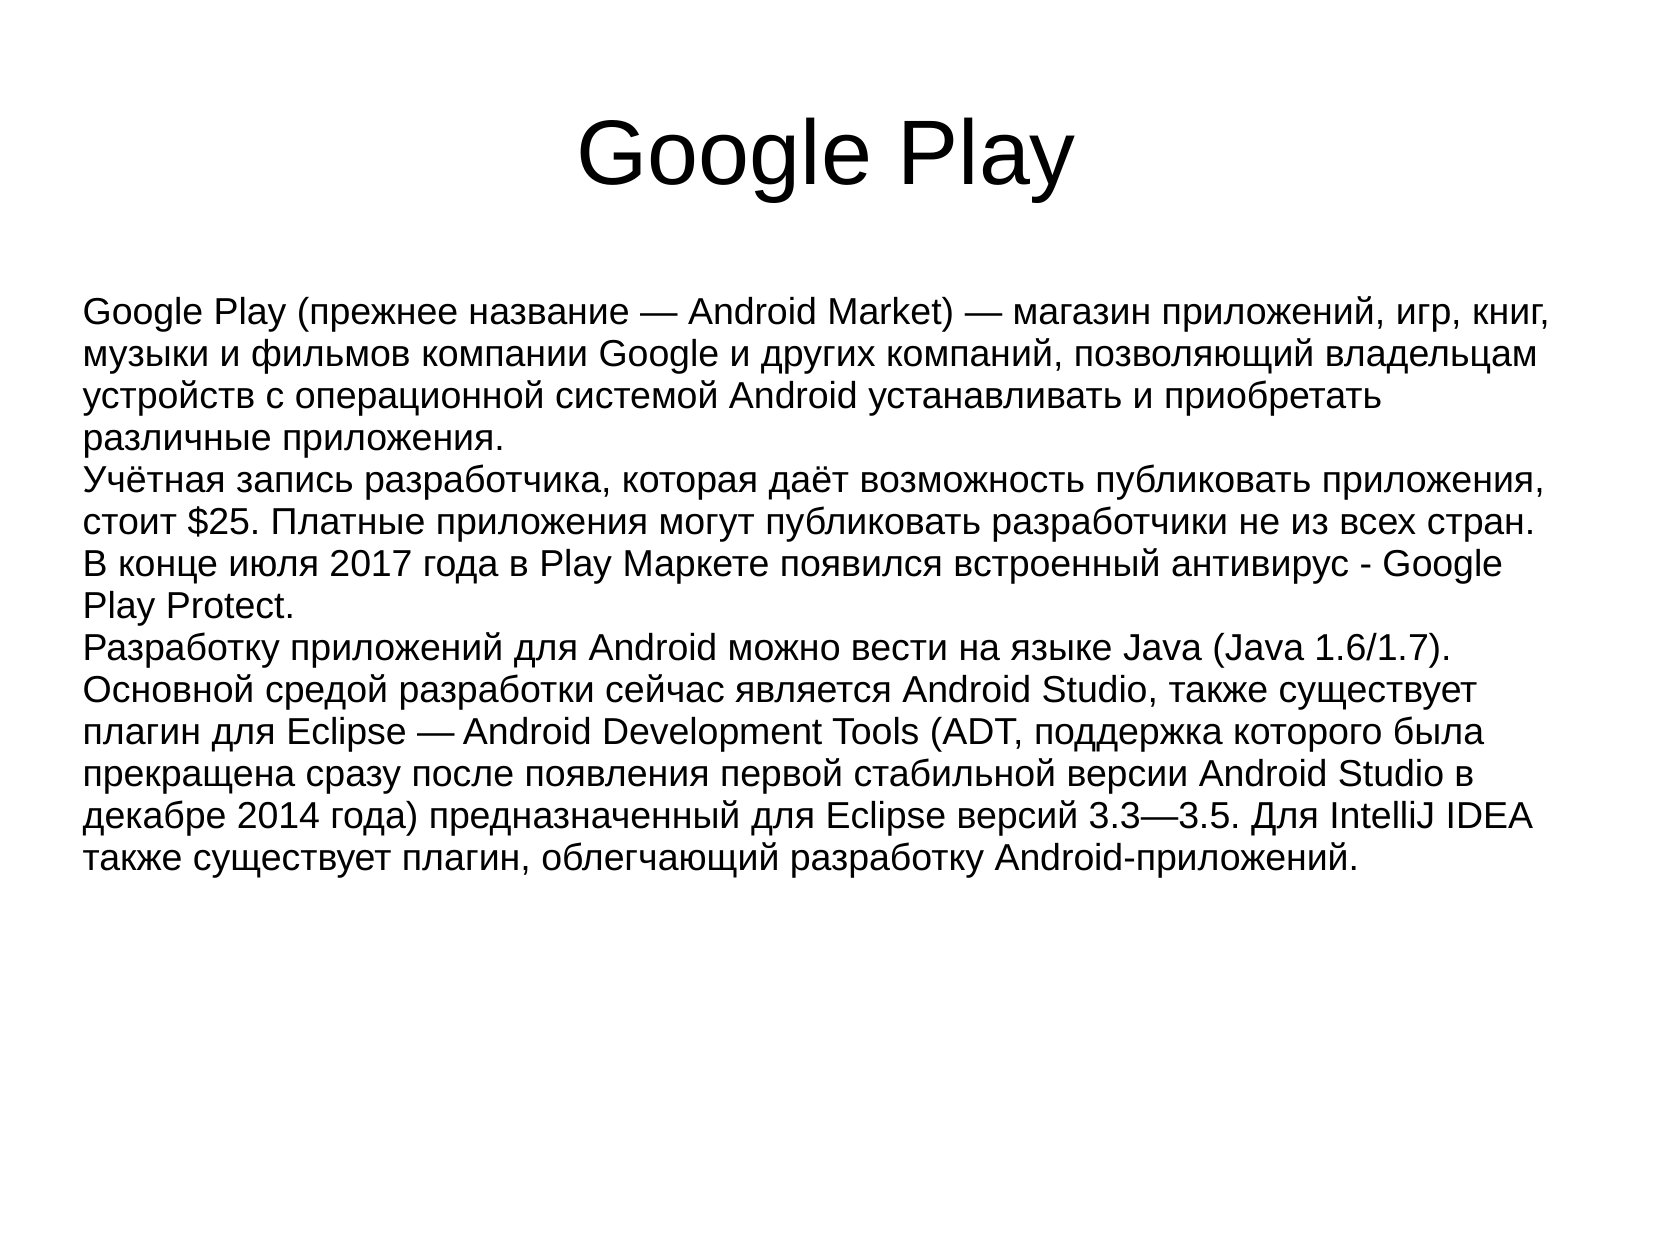

# Google Play
Google Play (прежнее название — Android Market) — магазин приложений, игр, книг, музыки и фильмов компании Google и других компаний, позволяющий владельцам устройств с операционной системой Android устанавливать и приобретать различные приложения.
Учётная запись разработчика, которая даёт возможность публиковать приложения, стоит $25. Платные приложения могут публиковать разработчики не из всех стран.
В конце июля 2017 года в Play Маркете появился встроенный антивирус - Google Play Protect.
Разработку приложений для Android можно вести на языке Java (Java 1.6/1.7). Основной средой разработки сейчас является Android Studio, также существует плагин для Eclipse — Android Development Tools (ADT, поддержка которого была прекращена сразу после появления первой стабильной версии Android Studio в декабре 2014 года) предназначенный для Eclipse версий 3.3—3.5. Для IntelliJ IDEA также существует плагин, облегчающий разработку Android-приложений.